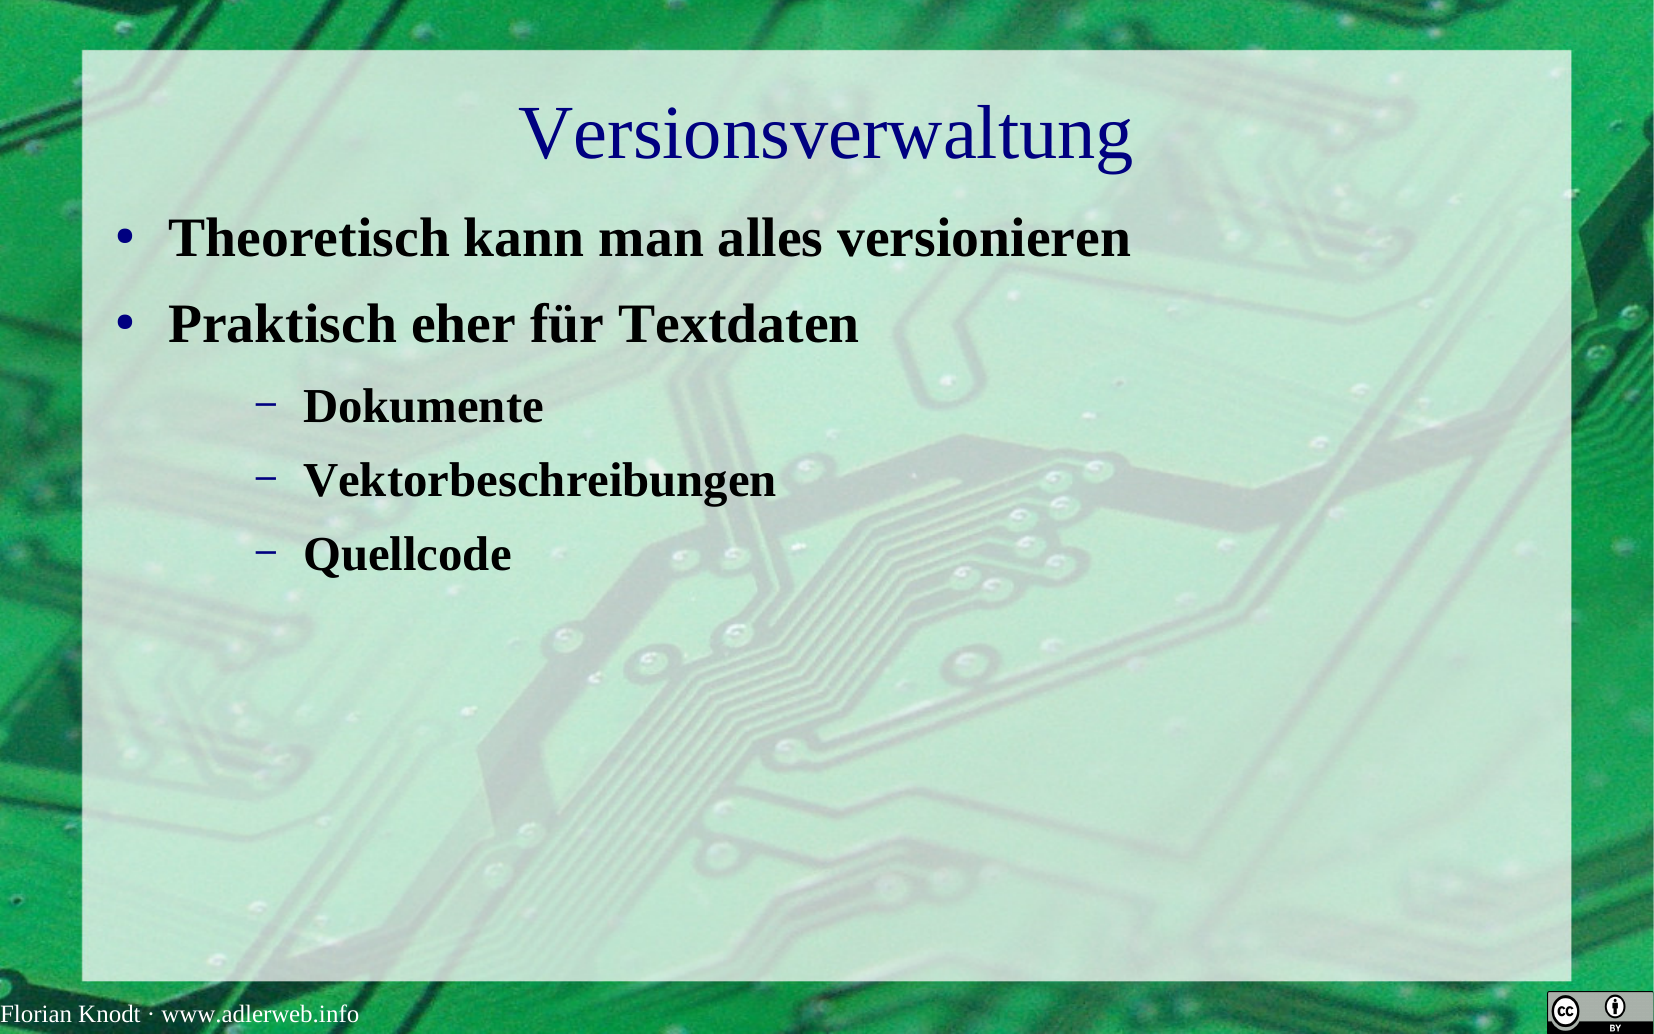

# Versionsverwaltung
Theoretisch kann man alles versionieren
Praktisch eher für Textdaten
Dokumente
Vektorbeschreibungen
Quellcode